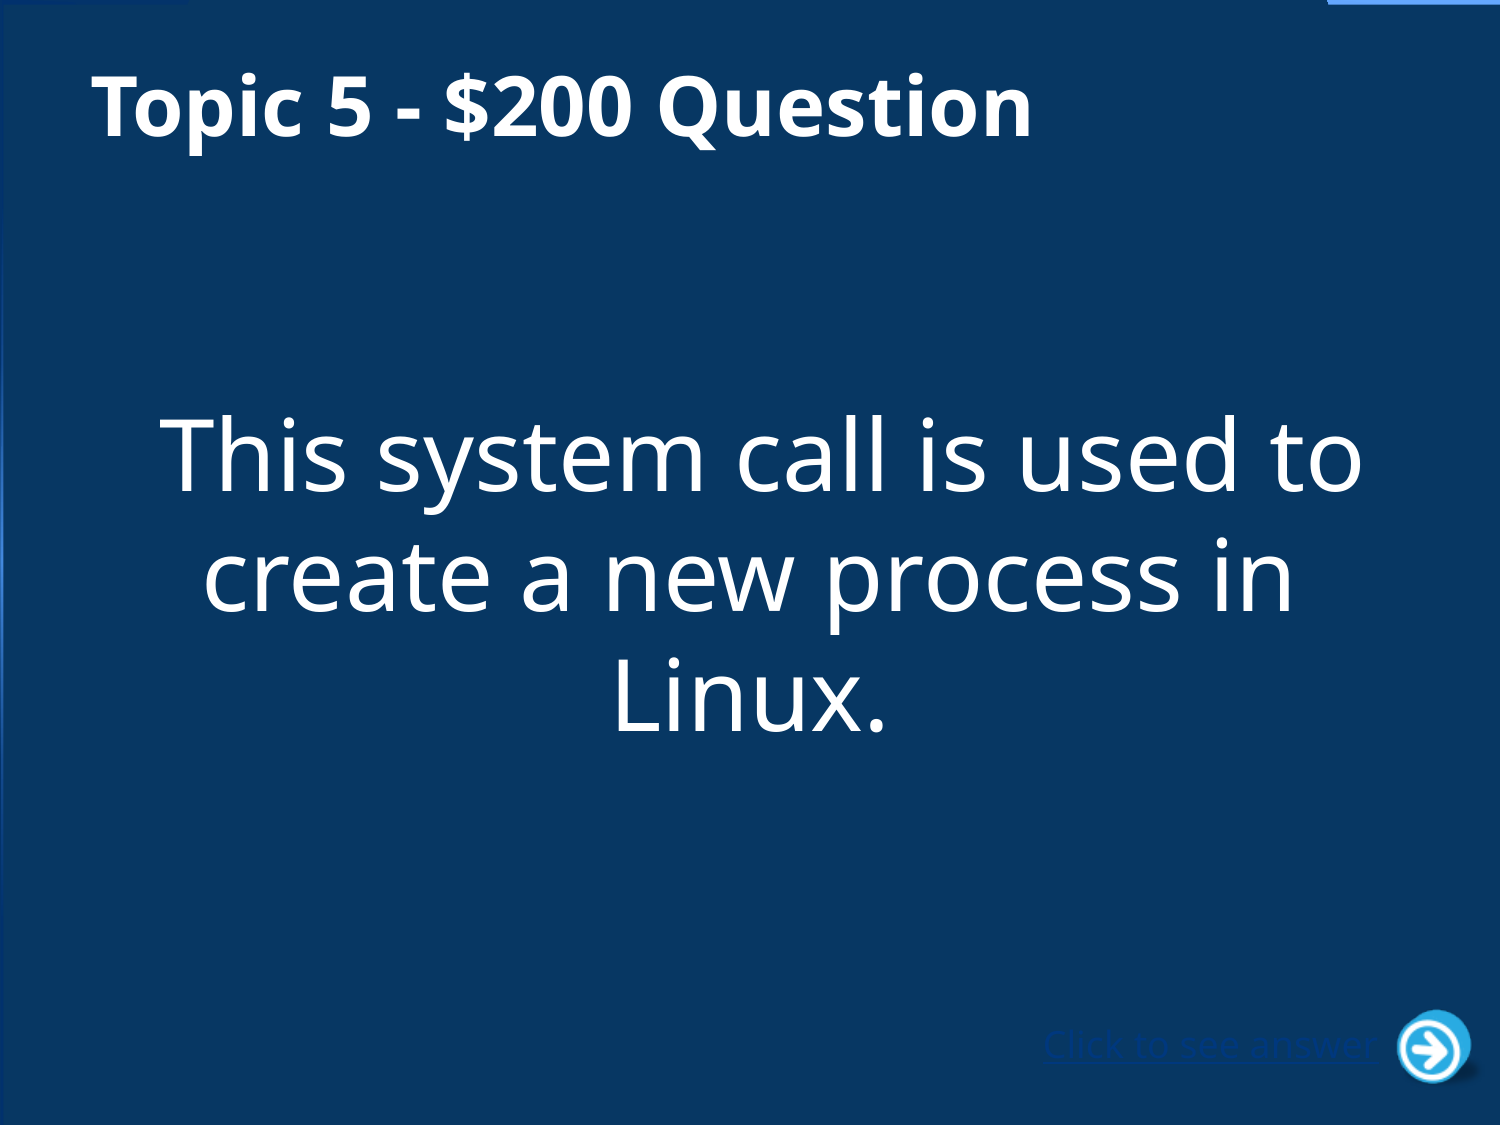

Topic 5 - $200 Question
# This system call is used to create a new process in Linux.
Click to see answer